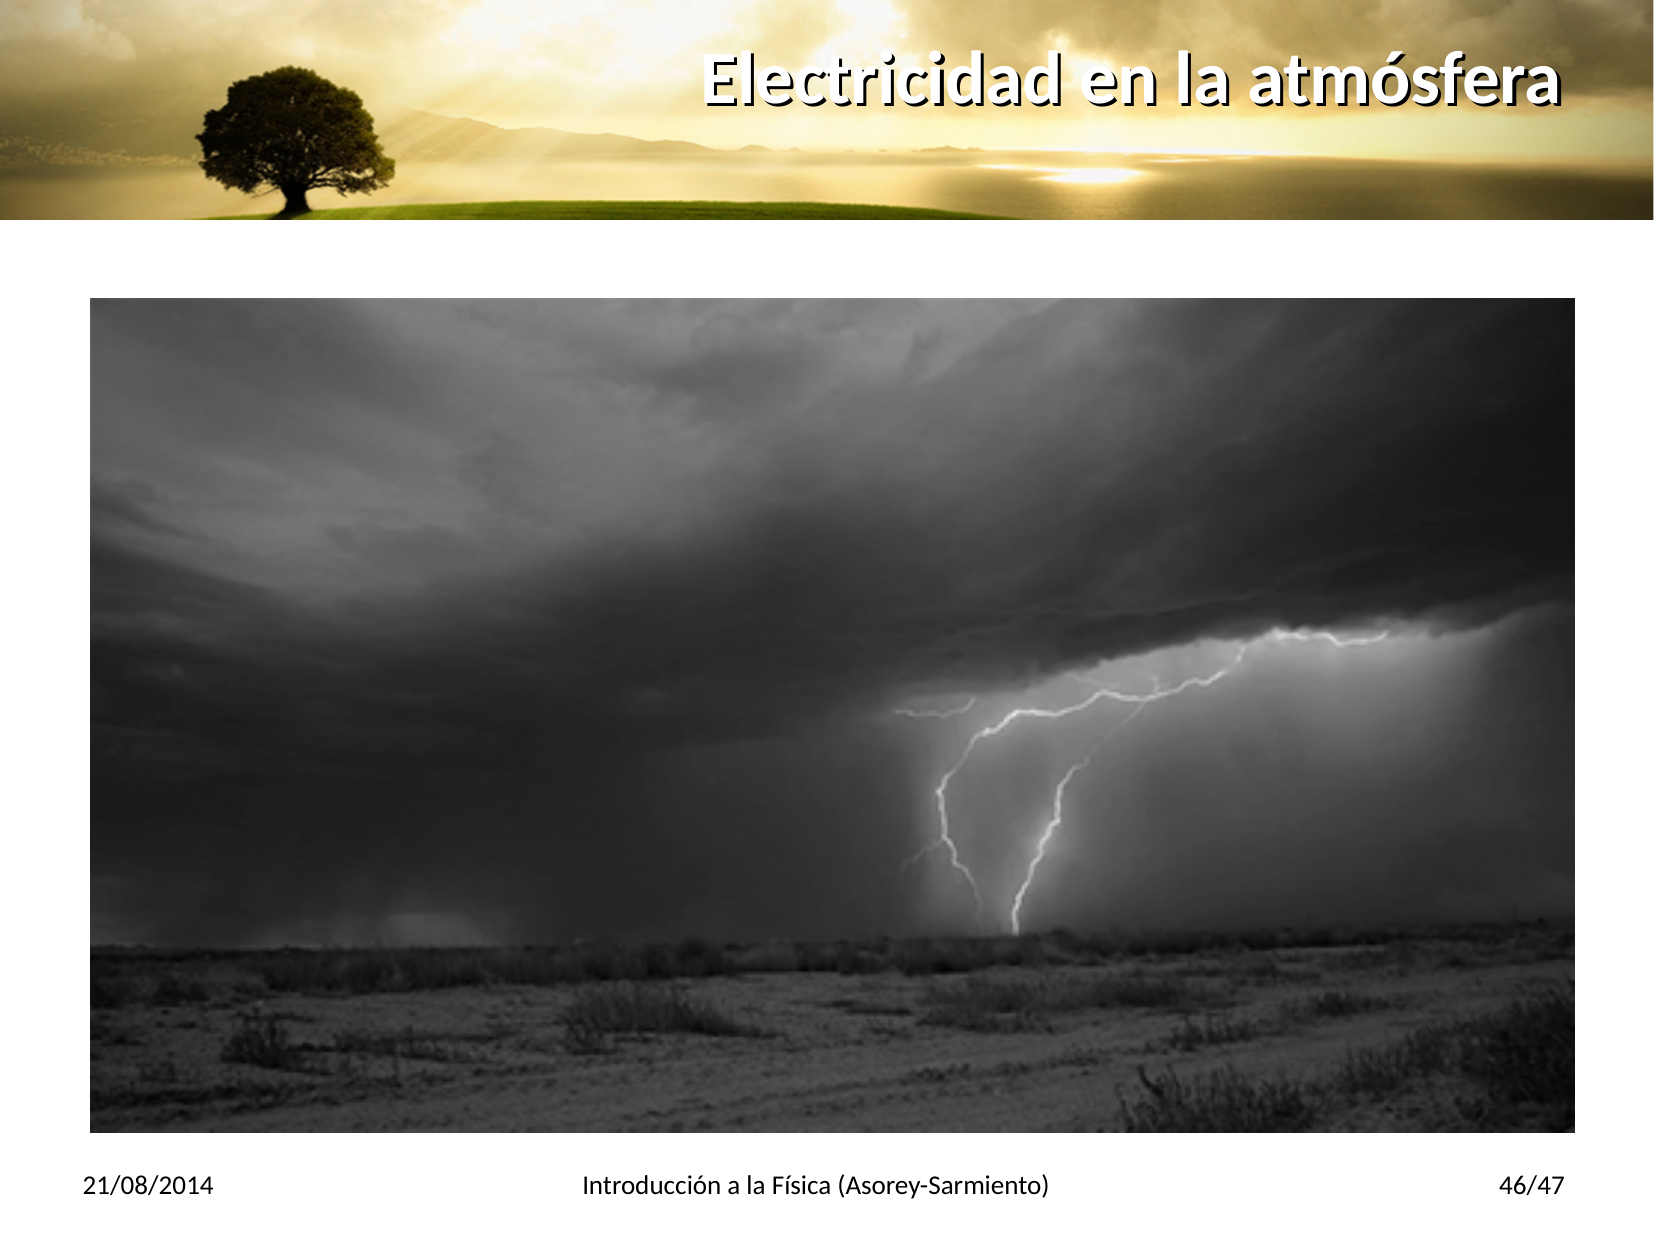

# Electricidad en la atmósfera
21/08/2014
Introducción a la Física (Asorey-Sarmiento)
46